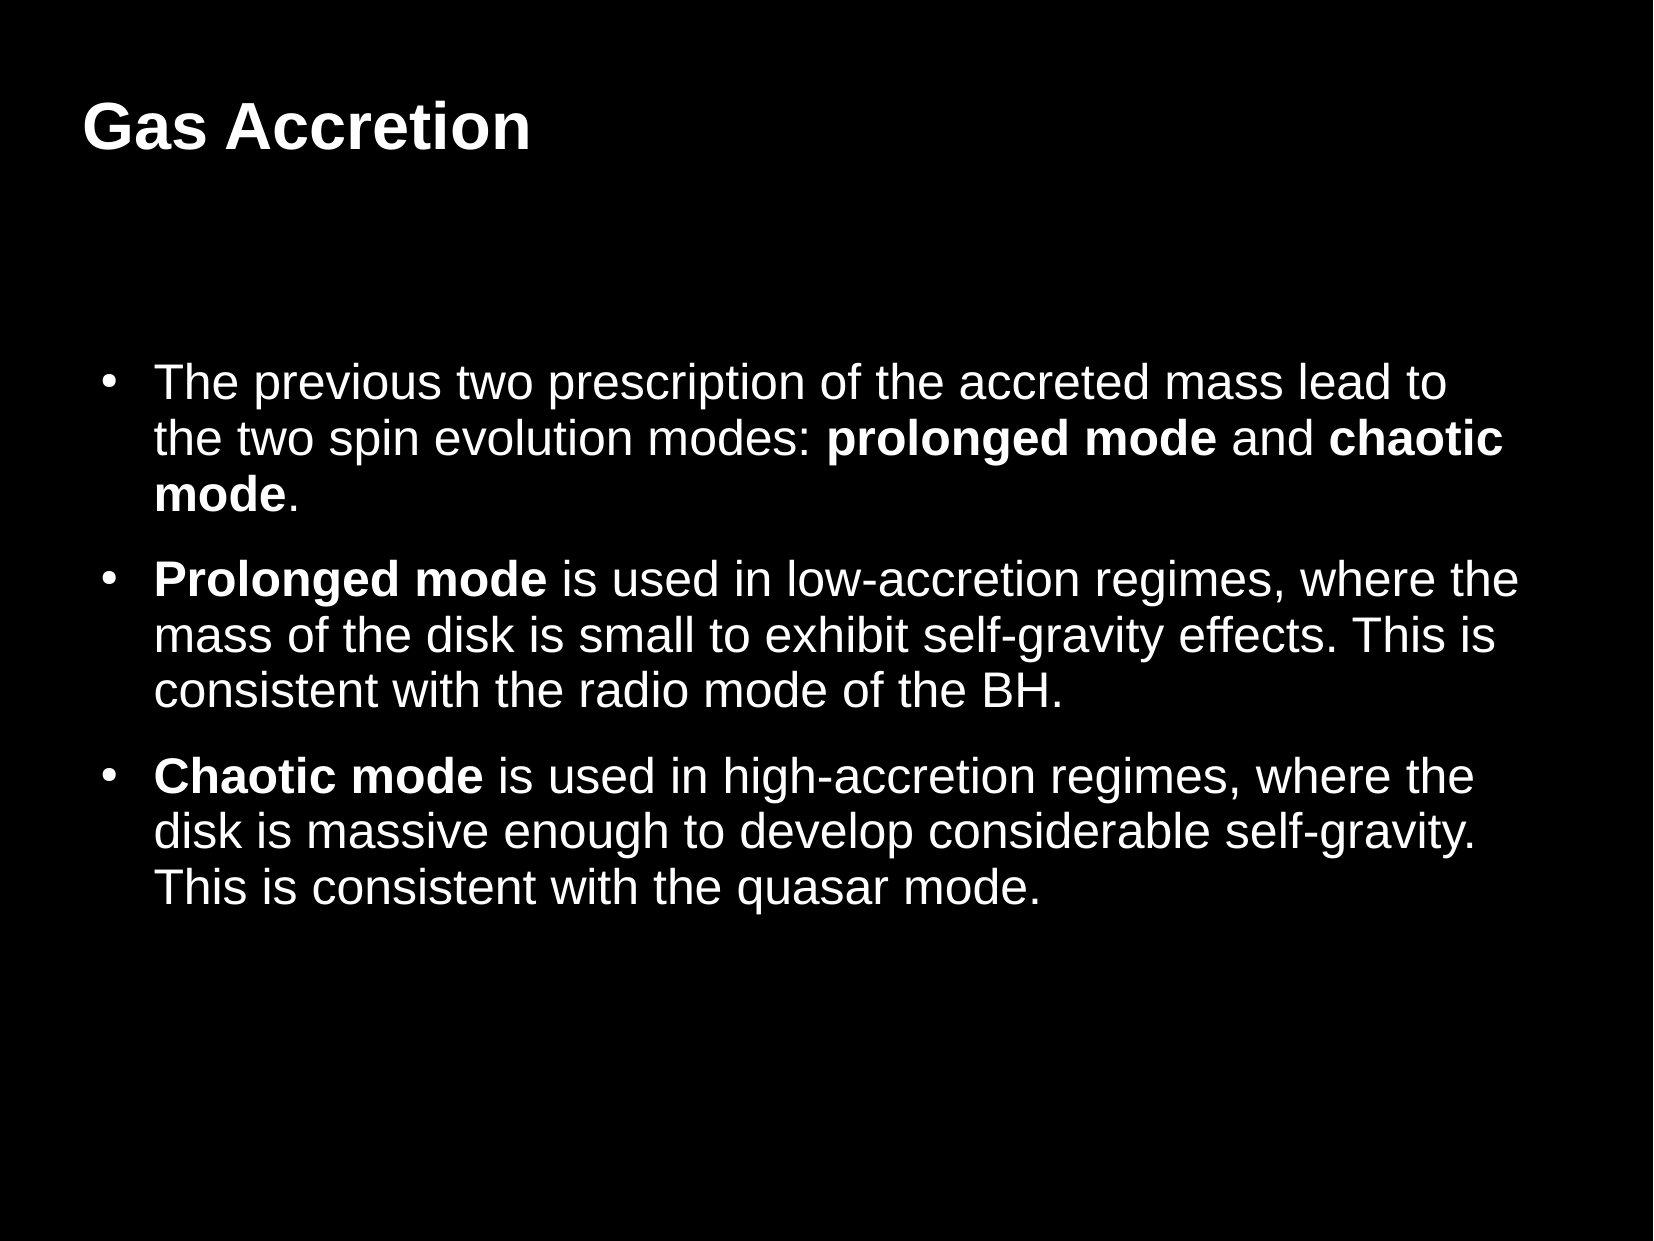

Gas Accretion
# The previous two prescription of the accreted mass lead to the two spin evolution modes: prolonged mode and chaotic mode.
Prolonged mode is used in low-accretion regimes, where the mass of the disk is small to exhibit self-gravity effects. This is consistent with the radio mode of the BH.
Chaotic mode is used in high-accretion regimes, where the disk is massive enough to develop considerable self-gravity. This is consistent with the quasar mode.